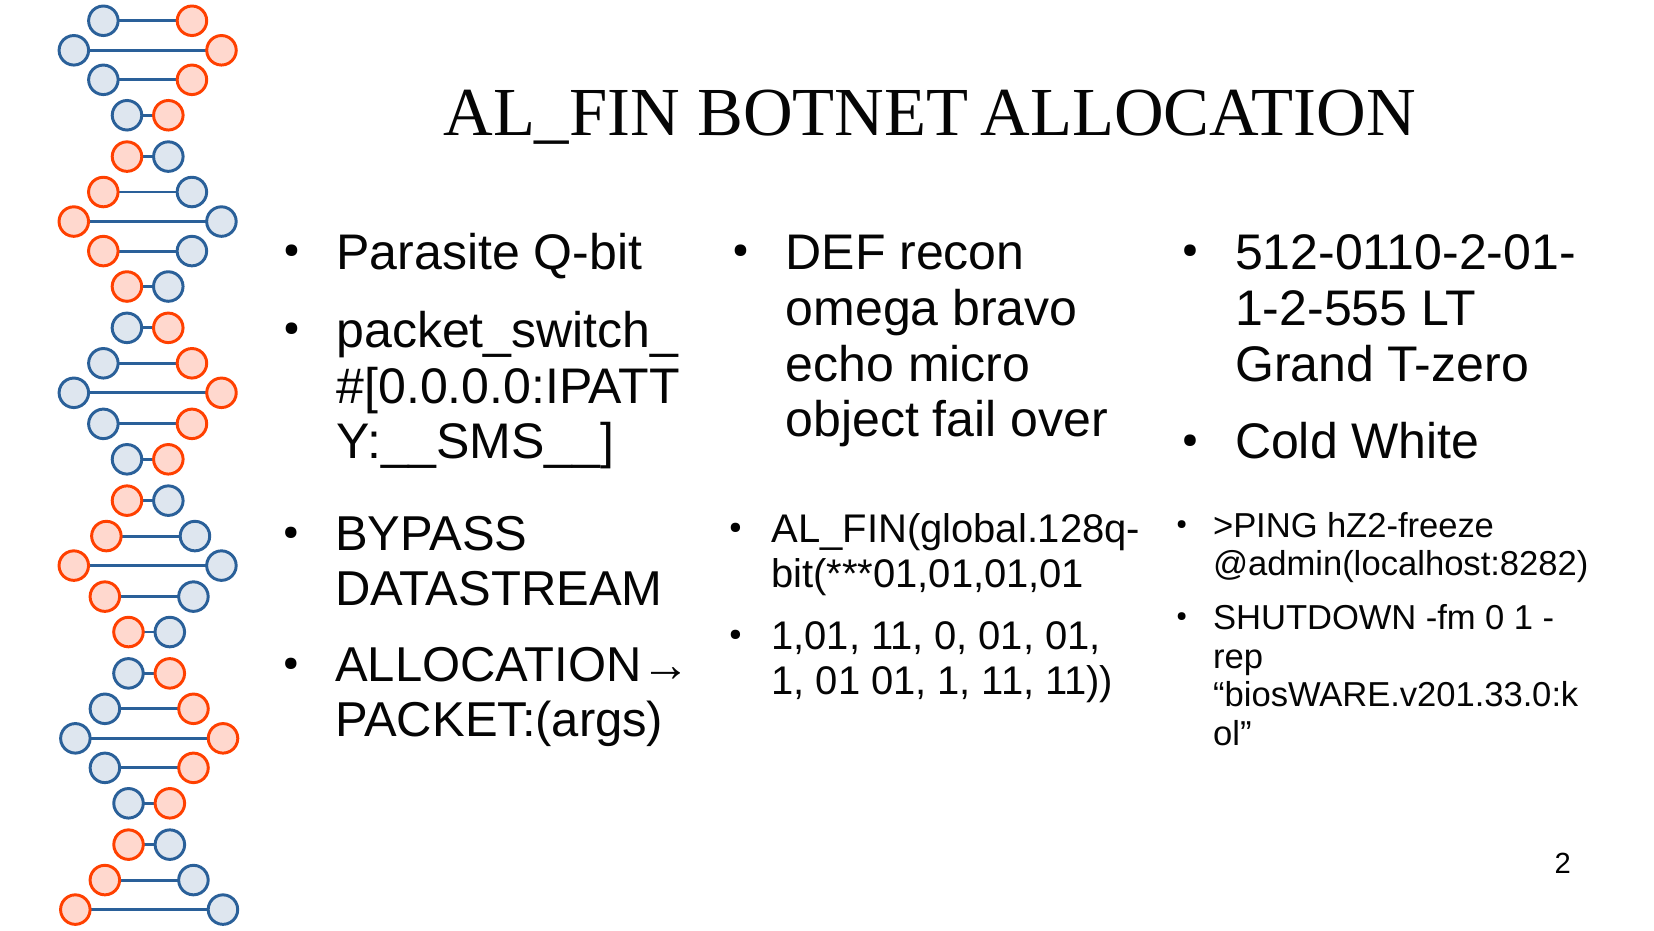

# AL_FIN BOTNET ALLOCATION
Parasite Q-bit
packet_switch_#[0.0.0.0:IPATTY:__SMS__]
DEF recon omega bravo echo micro object fail over
512-0110-2-01-1-2-555 LT Grand T-zero
Cold White
BYPASS DATASTREAM
ALLOCATION→PACKET:(args)
AL_FIN(global.128q-bit(***01,01,01,01
1,01, 11, 0, 01, 01, 1, 01 01, 1, 11, 11))
>PING hZ2-freeze @admin(localhost:8282)
SHUTDOWN -fm 0 1 -rep “biosWARE.v201.33.0:kol”
2